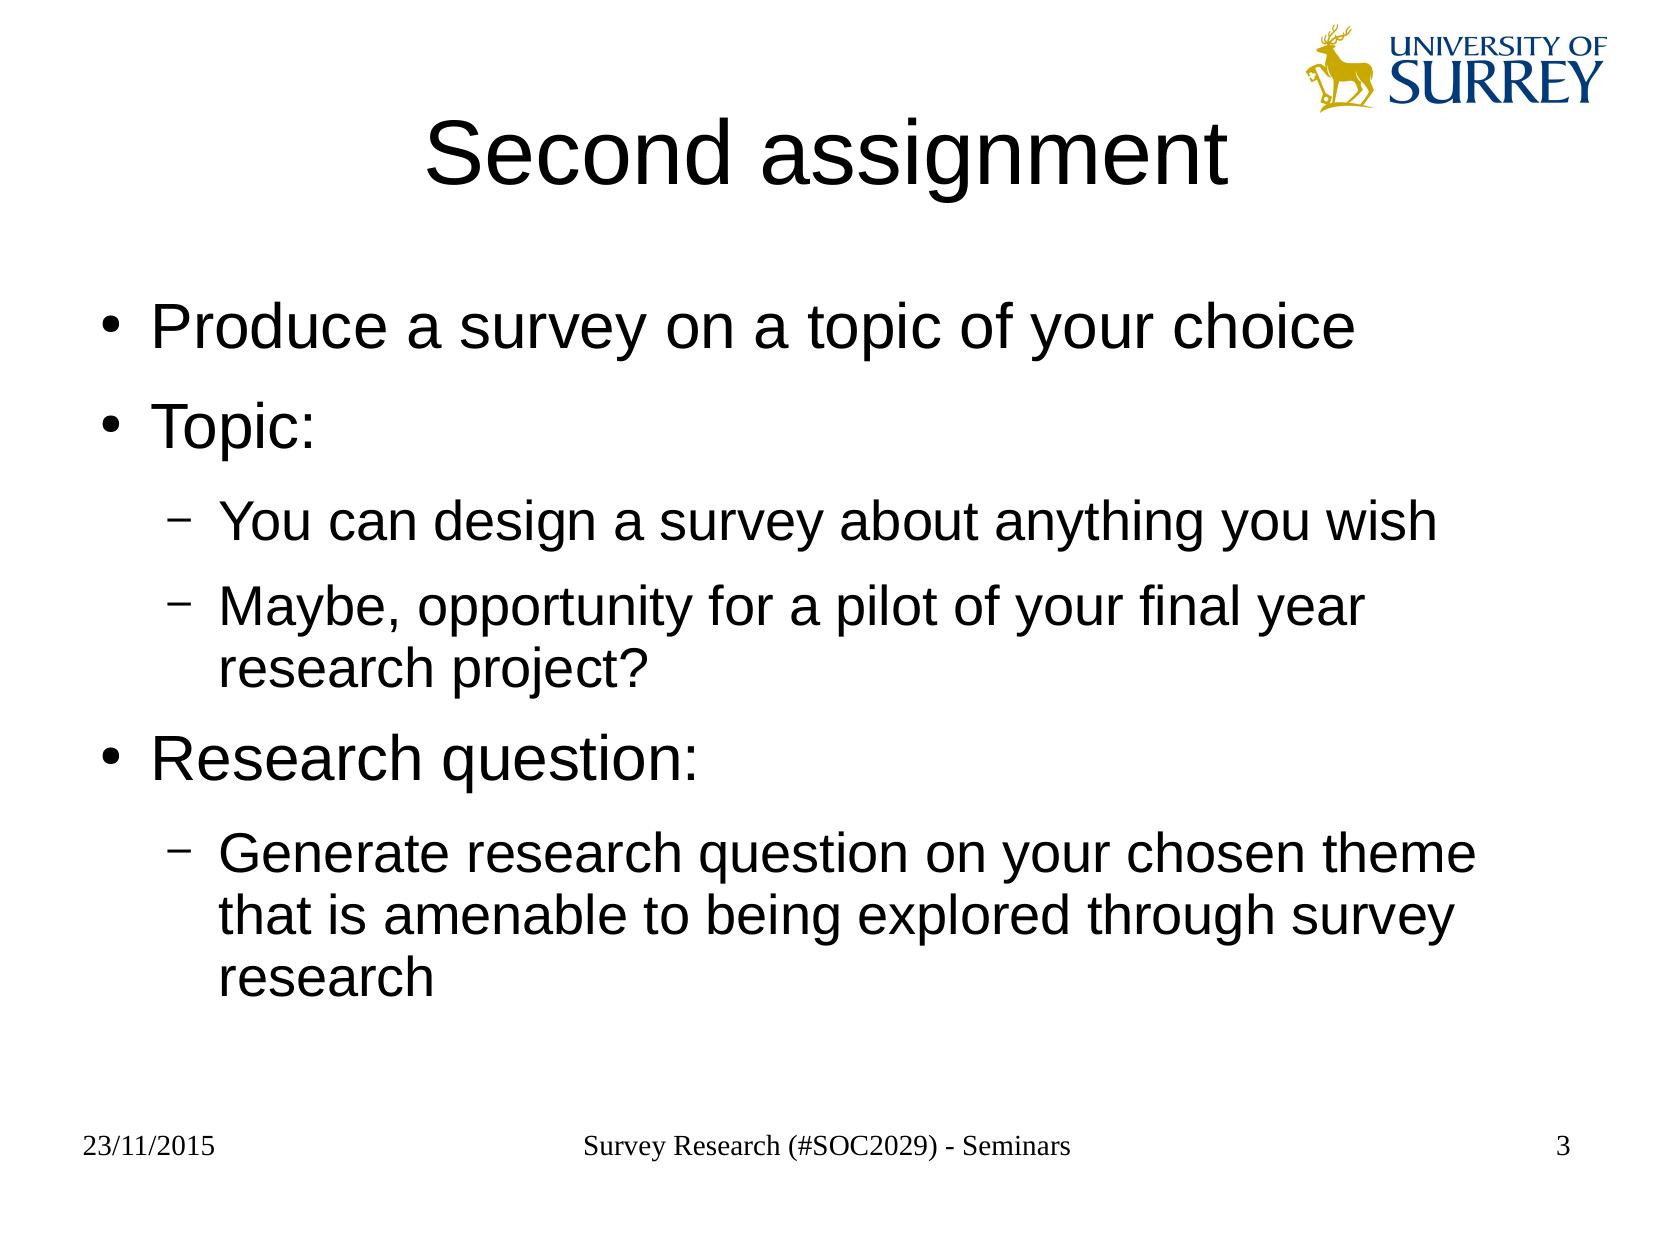

Second assignment
# Produce a survey on a topic of your choice
Topic:
You can design a survey about anything you wish
Maybe, opportunity for a pilot of your final year research project?
Research question:
Generate research question on your chosen theme that is amenable to being explored through survey research
05/10/2015
3